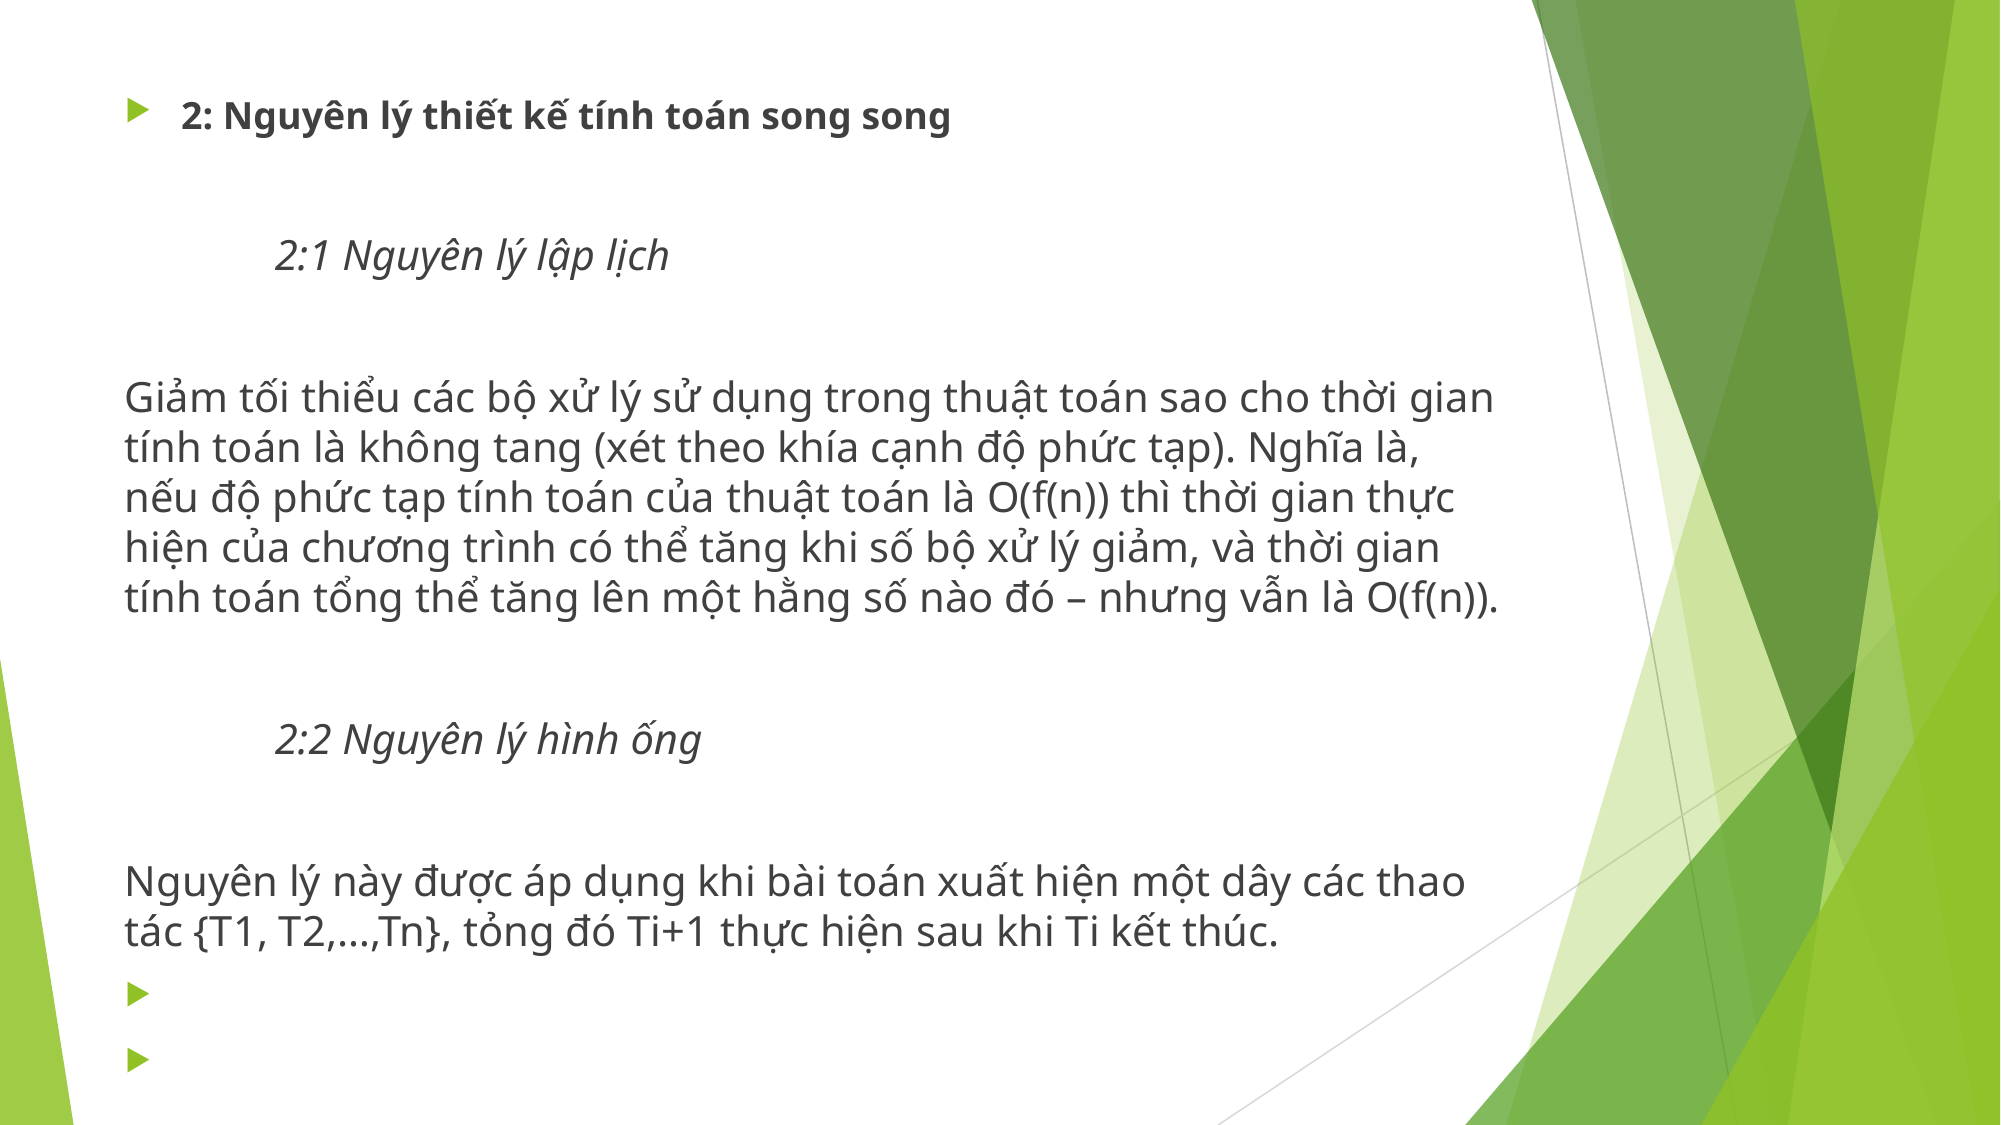

# 2: Nguyên lý thiết kế tính toán song song
2:1 Nguyên lý lập lịch
Giảm tối thiểu các bộ xử lý sử dụng trong thuật toán sao cho thời gian tính toán là không tang (xét theo khía cạnh độ phức tạp). Nghĩa là, nếu độ phức tạp tính toán của thuật toán là O(f(n)) thì thời gian thực hiện của chương trình có thể tăng khi số bộ xử lý giảm, và thời gian tính toán tổng thể tăng lên một hằng số nào đó – nhưng vẫn là O(f(n)).
2:2 Nguyên lý hình ống
Nguyên lý này được áp dụng khi bài toán xuất hiện một dây các thao tác {T1, T2,…,Tn}, tỏng đó Ti+1 thực hiện sau khi Ti kết thúc.